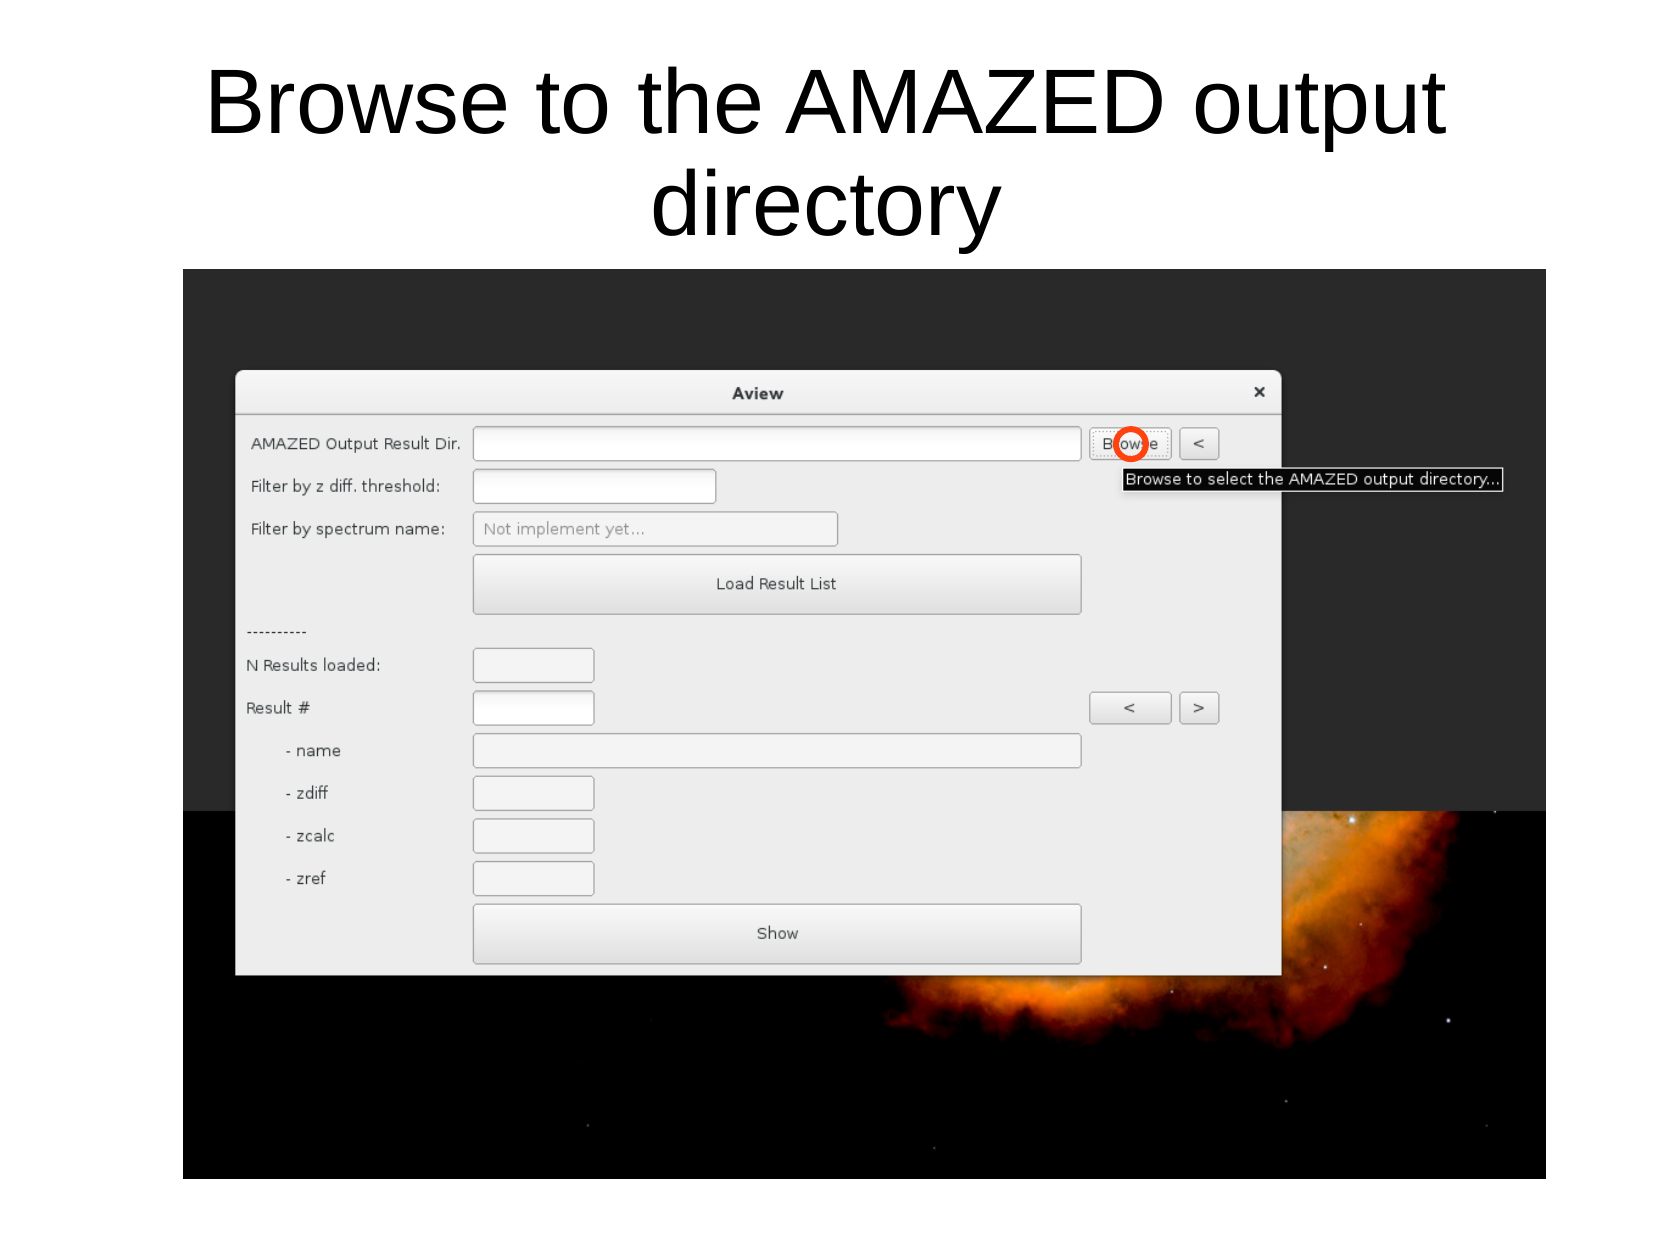

# Browse to the AMAZED output directory